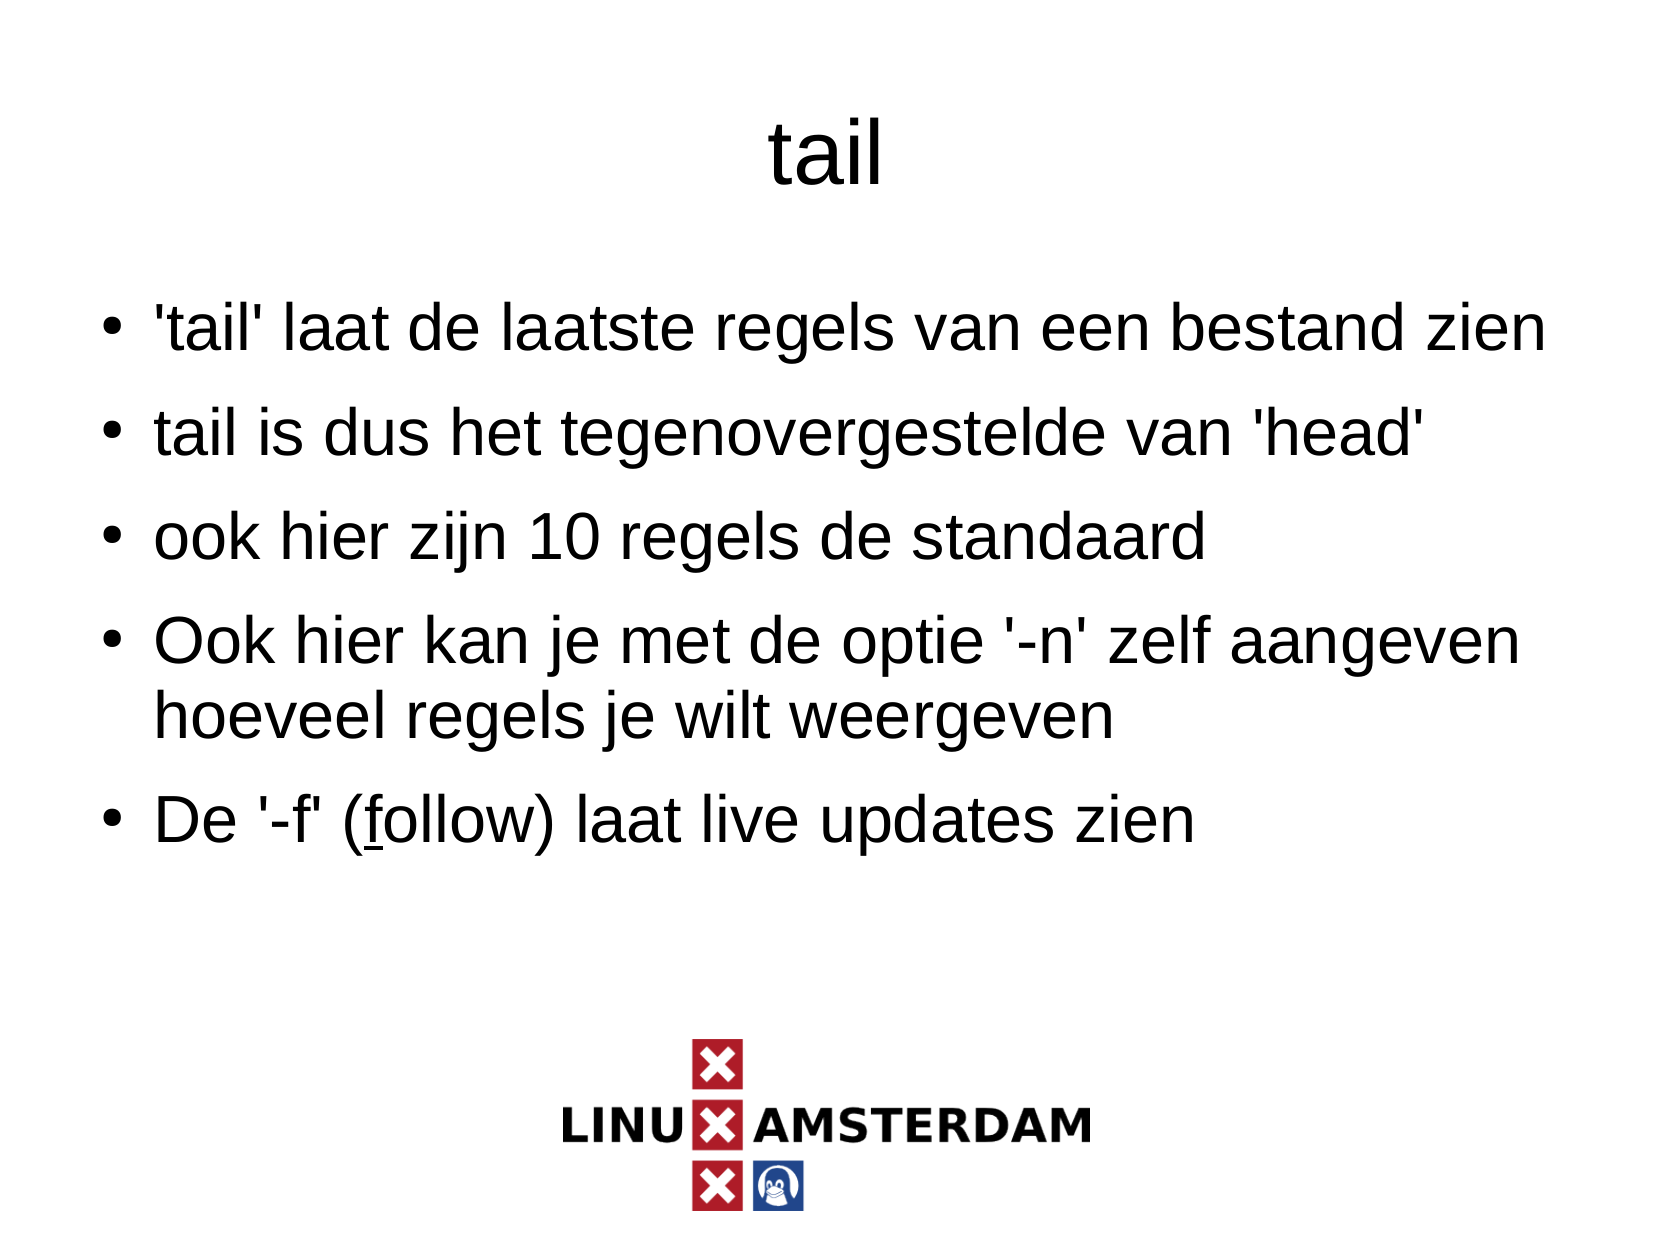

# tail
'tail' laat de laatste regels van een bestand zien
tail is dus het tegenovergestelde van 'head'
ook hier zijn 10 regels de standaard
Ook hier kan je met de optie '-n' zelf aangeven hoeveel regels je wilt weergeven
De '-f' (follow) laat live updates zien